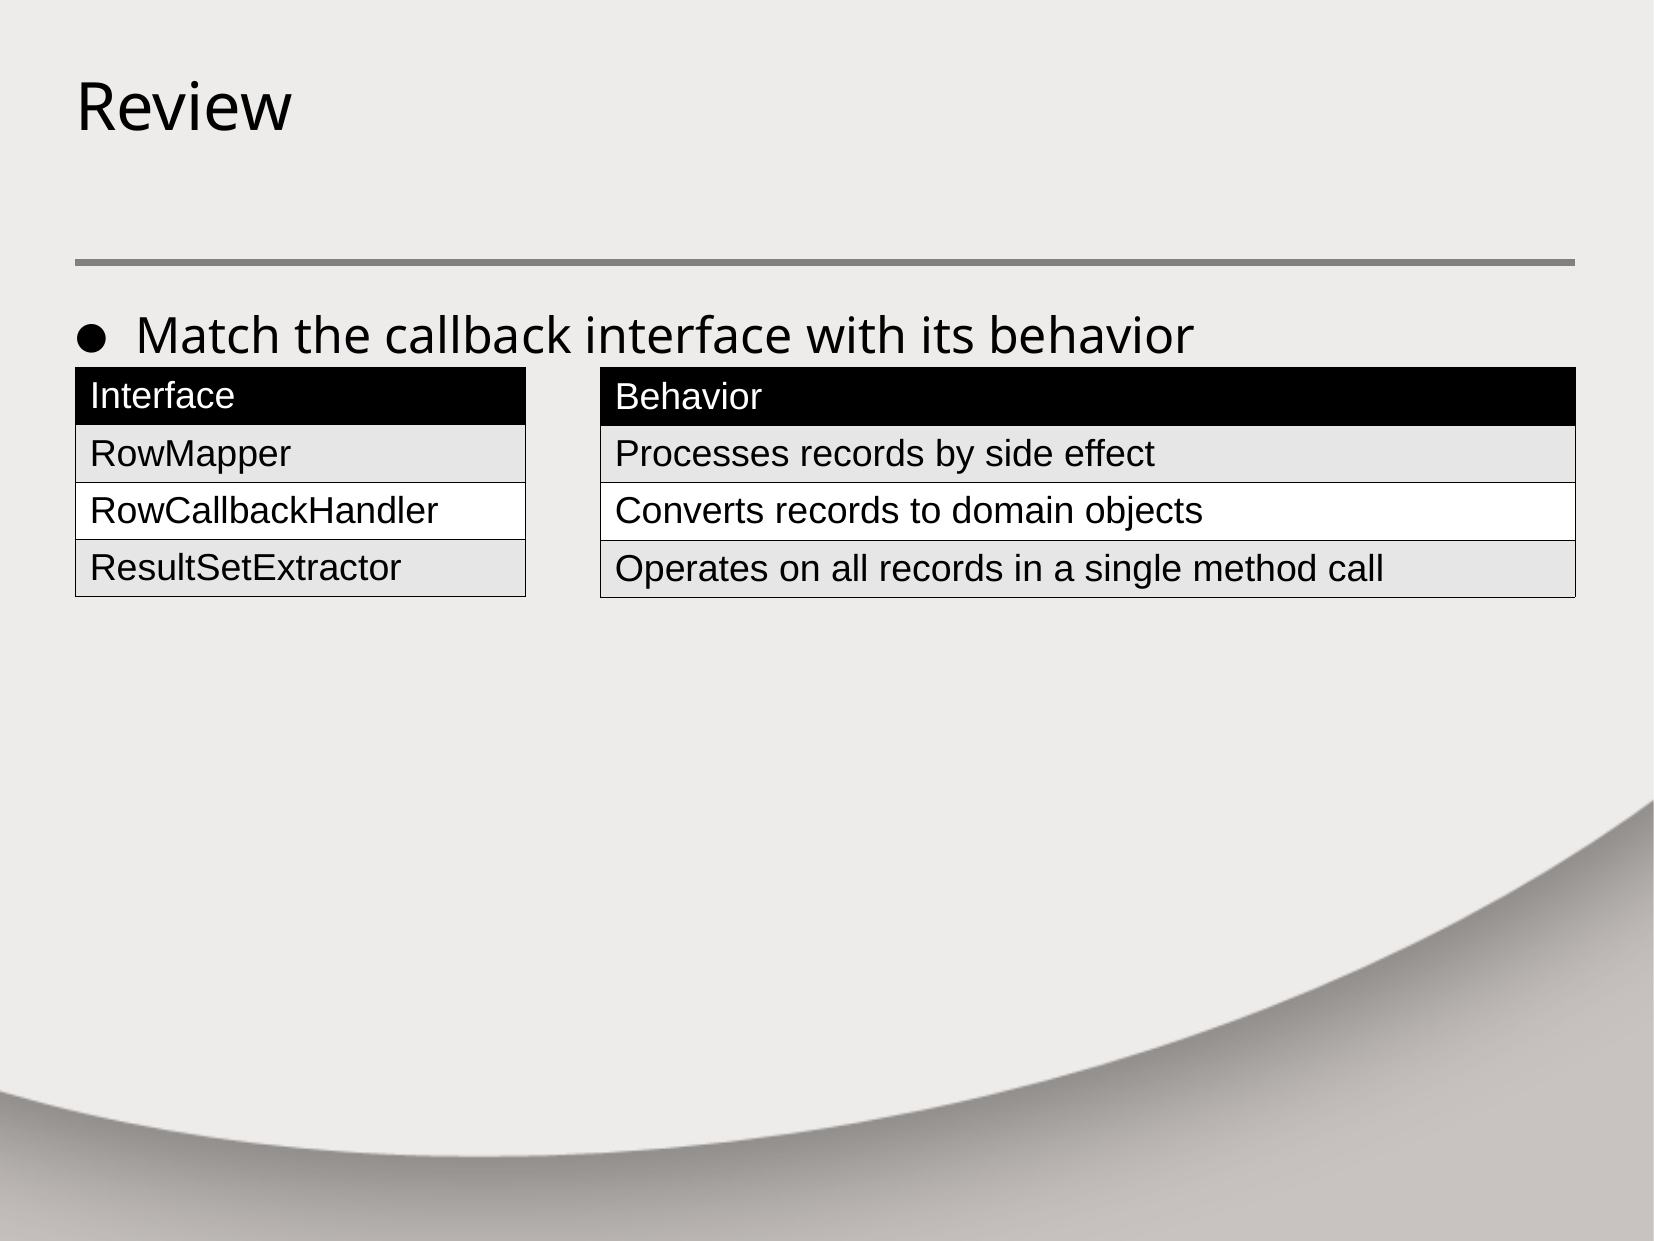

# Review
Match the callback interface with its behavior
| Interface |
| --- |
| RowMapper |
| RowCallbackHandler |
| ResultSetExtractor |
| Behavior |
| --- |
| Processes records by side effect |
| Converts records to domain objects |
| Operates on all records in a single method call |